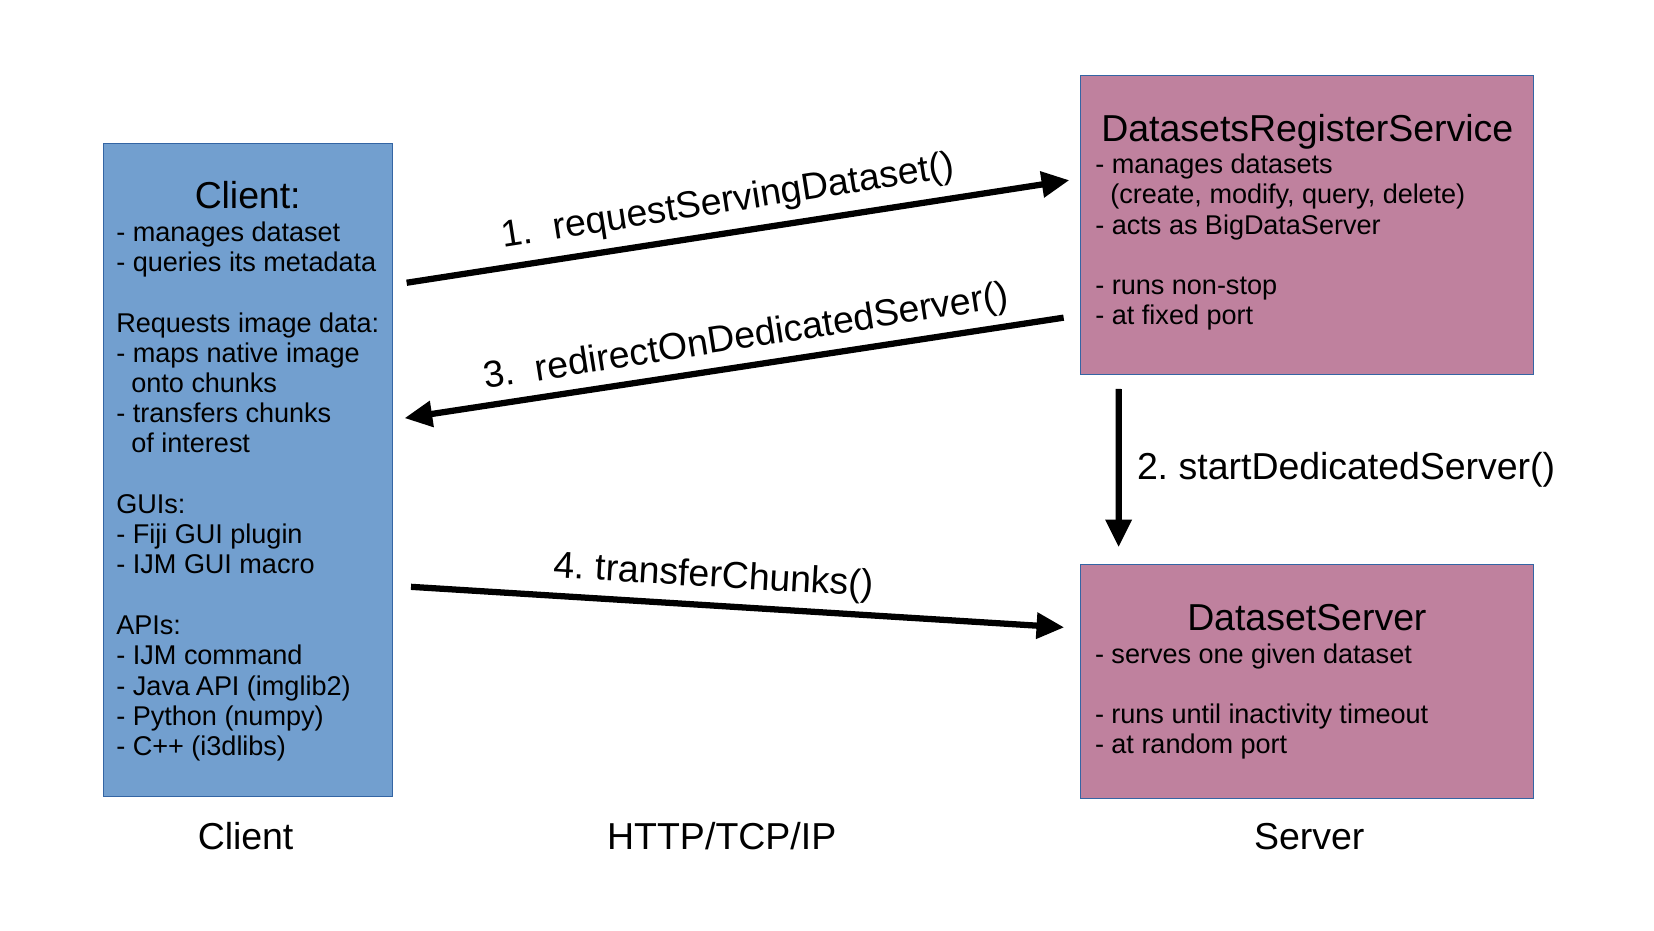

DatasetsRegisterService
- manages datasets
 (create, modify, query, delete)
- acts as BigDataServer
- runs non-stop
- at fixed port
Client:
- manages dataset
- queries its metadata
Requests image data:
- maps native image
 onto chunks
- transfers chunks
 of interest
GUIs:
- Fiji GUI plugin
- IJM GUI macro
APIs:
- IJM command
- Java API (imglib2)
- Python (numpy)
- C++ (i3dlibs)
1. requestServingDataset()
3. redirectOnDedicatedServer()
2. startDedicatedServer()
4. transferChunks()
DatasetServer
- serves one given dataset
- runs until inactivity timeout
- at random port
 Client HTTP/TCP/IP Server